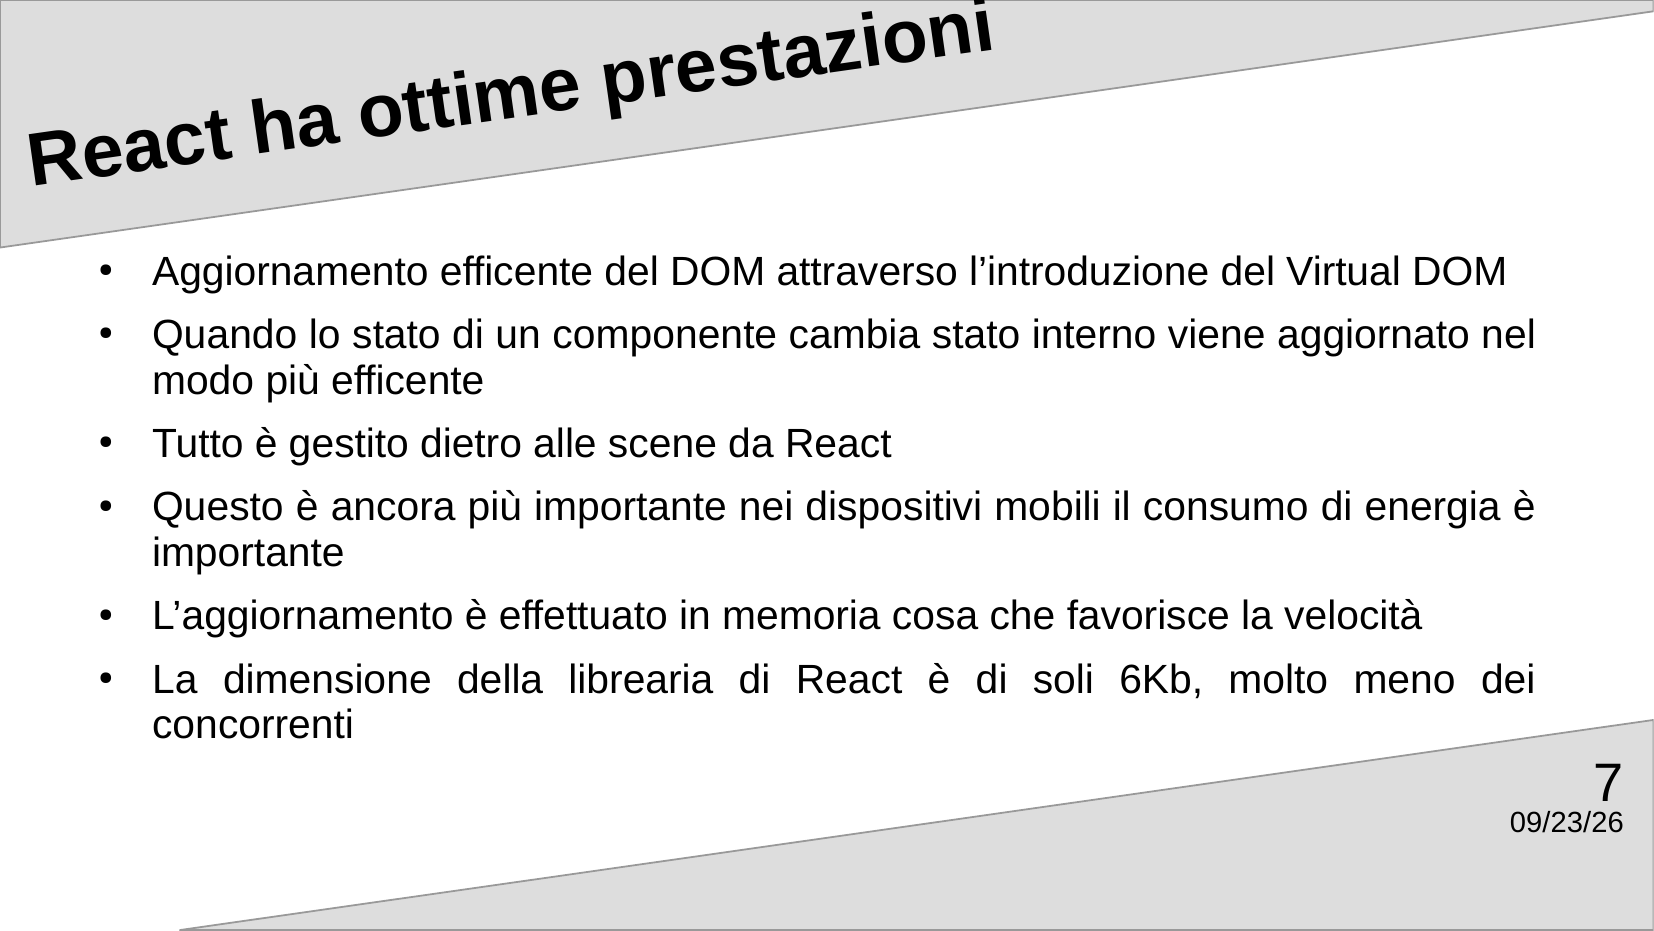

# React	ha ottime prestazioni
Aggiornamento efficente del DOM attraverso l’introduzione del Virtual DOM
Quando lo stato di un componente cambia stato interno viene aggiornato nel modo più efficente
Tutto è gestito dietro alle scene da React
Questo è ancora più importante nei dispositivi mobili il consumo di energia è importante
L’aggiornamento è effettuato in memoria cosa che favorisce la velocità
La dimensione della librearia di React è di soli 6Kb, molto meno dei concorrenti
7